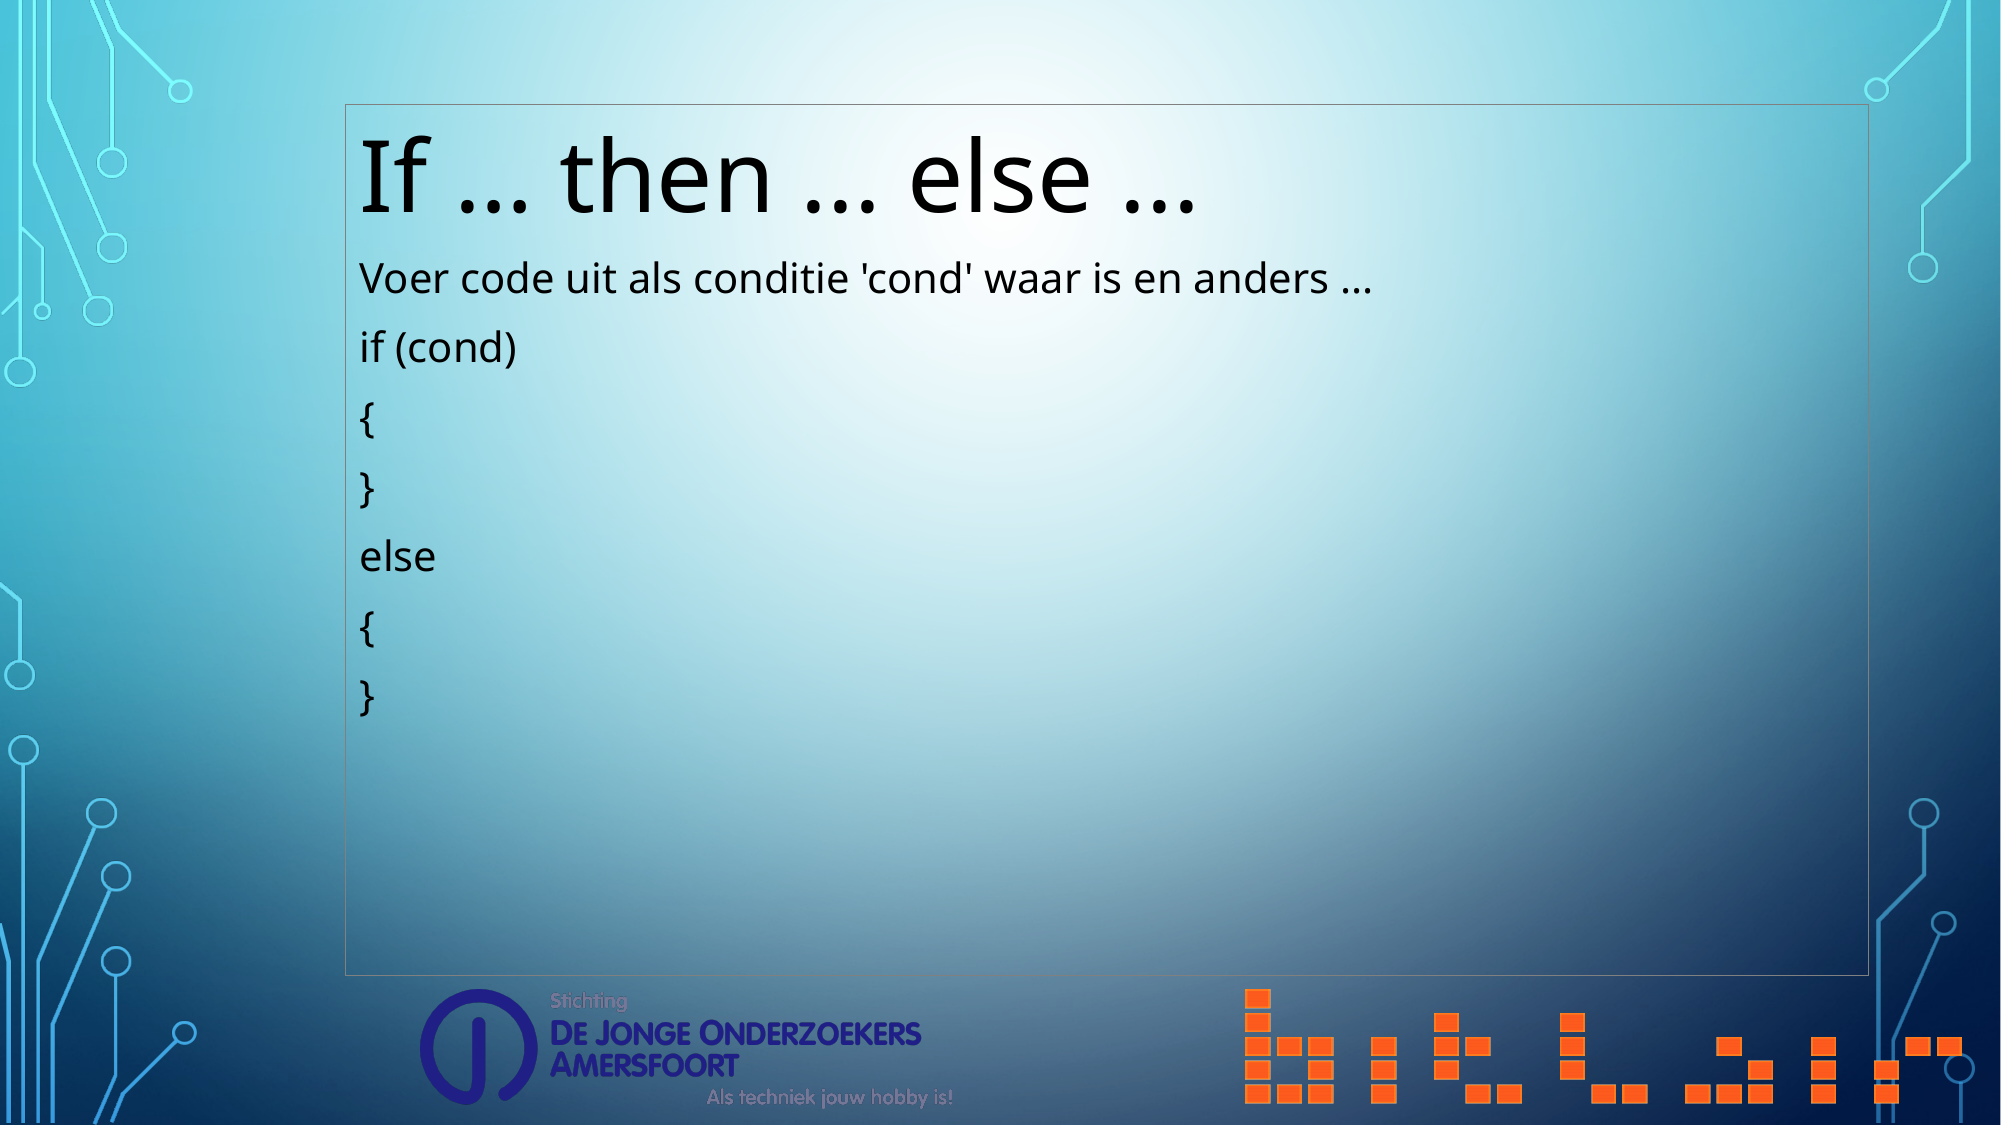

If … then ... else ...
Voer code uit als conditie 'cond' waar is en anders ...
if (cond)
{
}
else
{
}